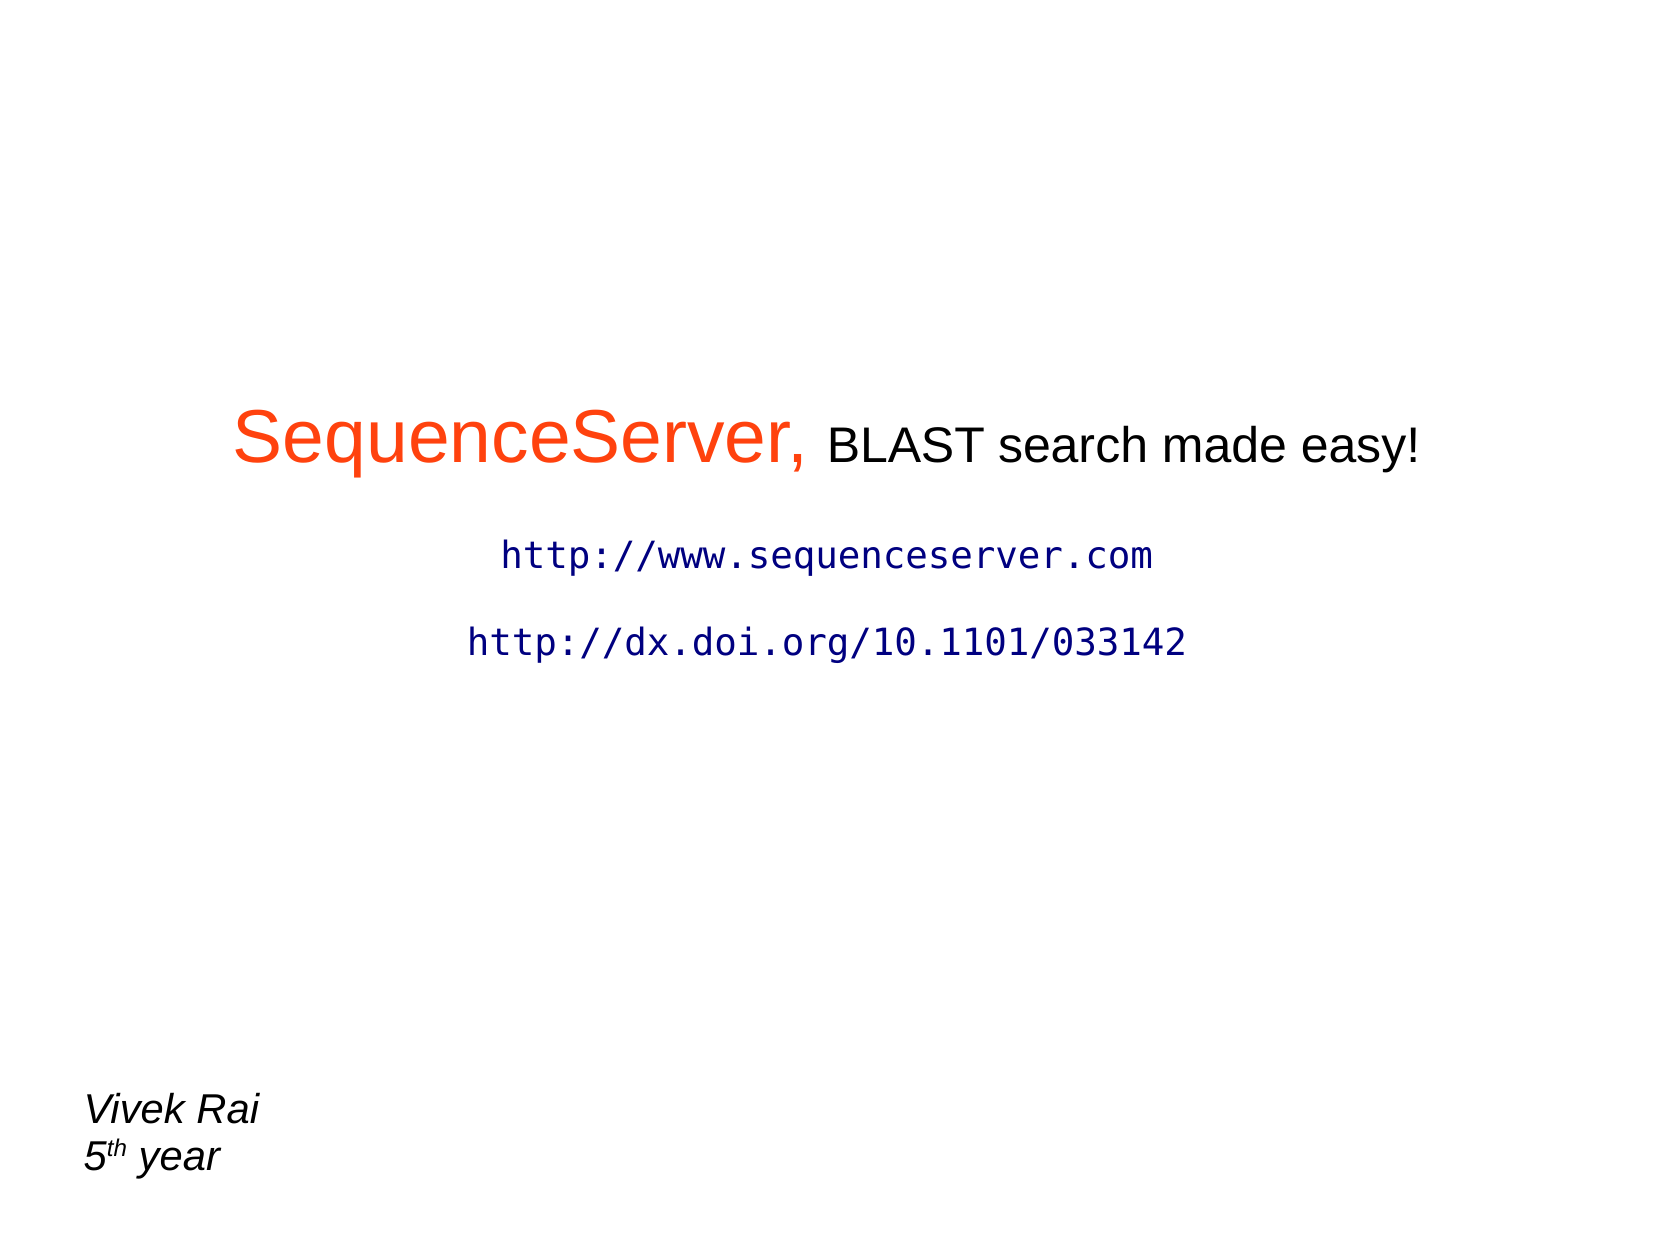

# SequenceServer, BLAST search made easy!
http://www.sequenceserver.com
http://dx.doi.org/10.1101/033142
Vivek Rai
5th year